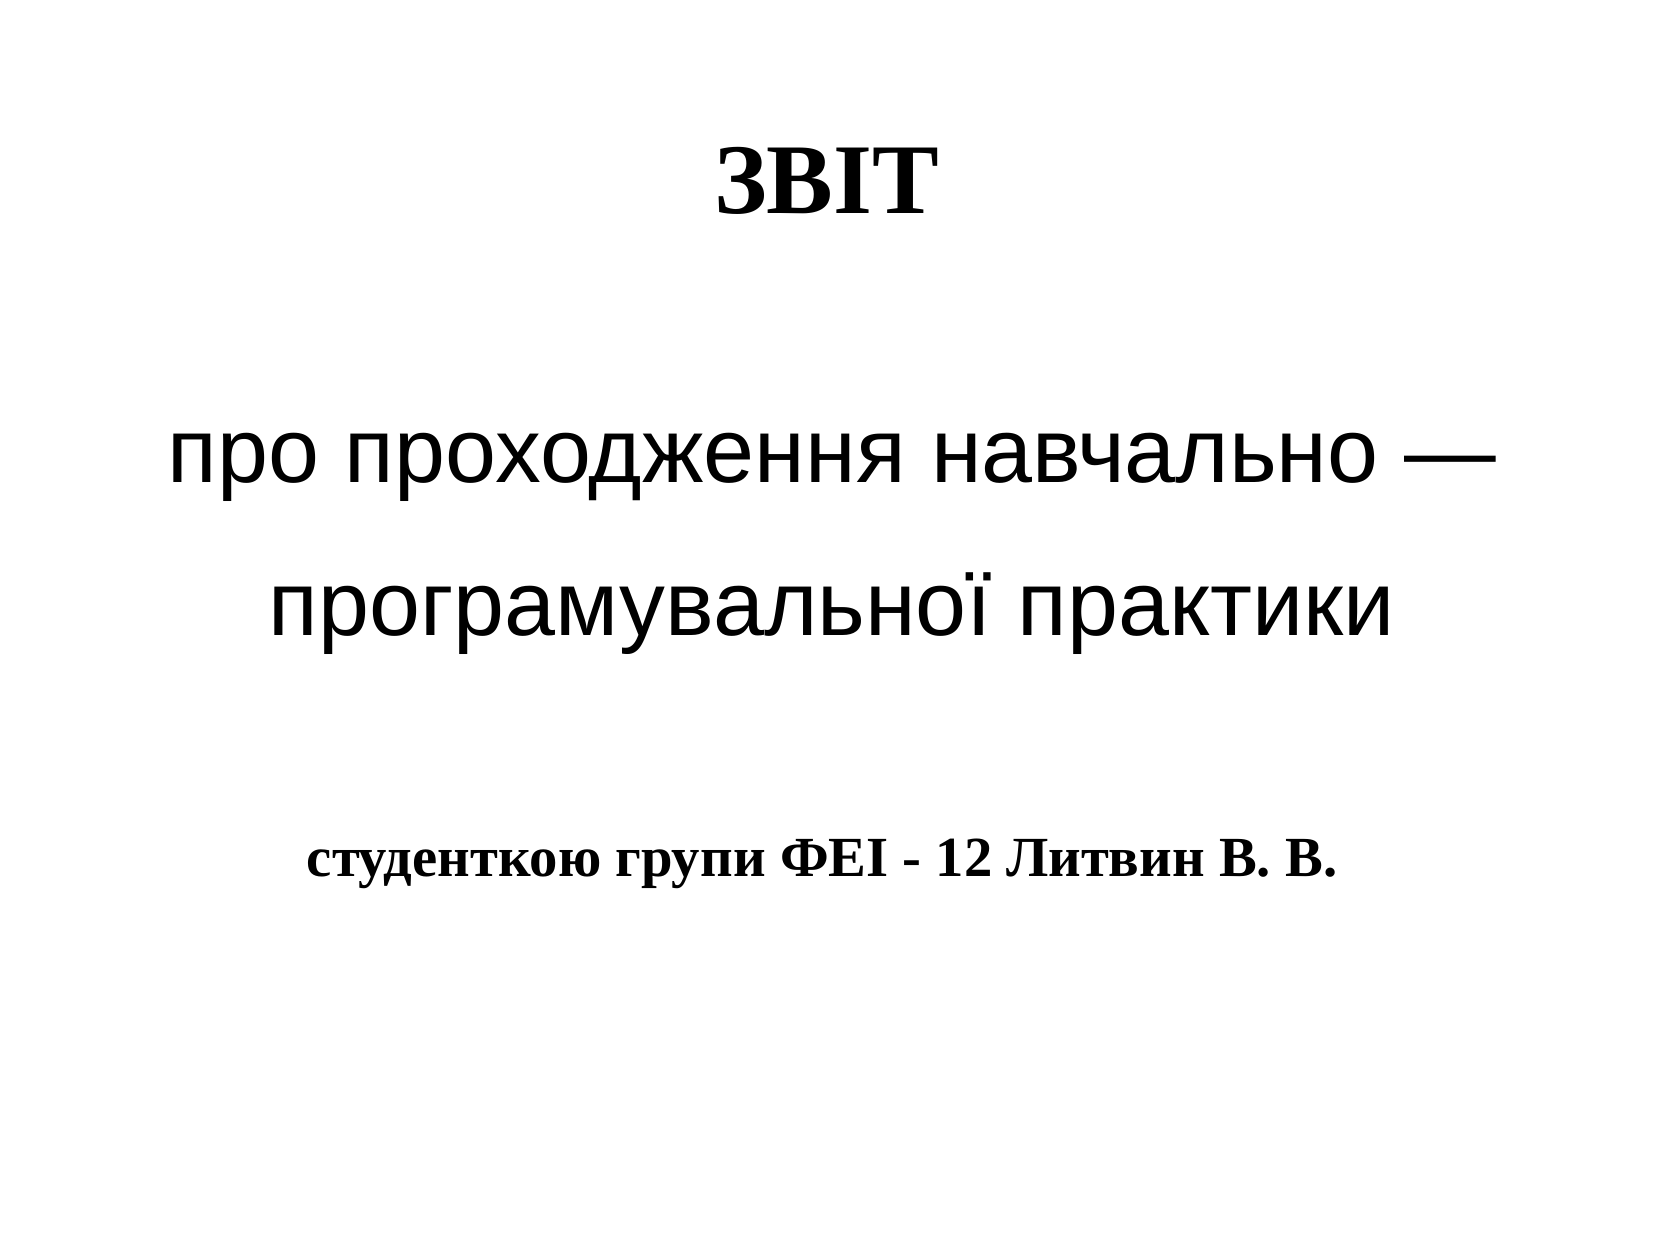

# ЗВІТ
про проходження навчально ― програмувальної практики